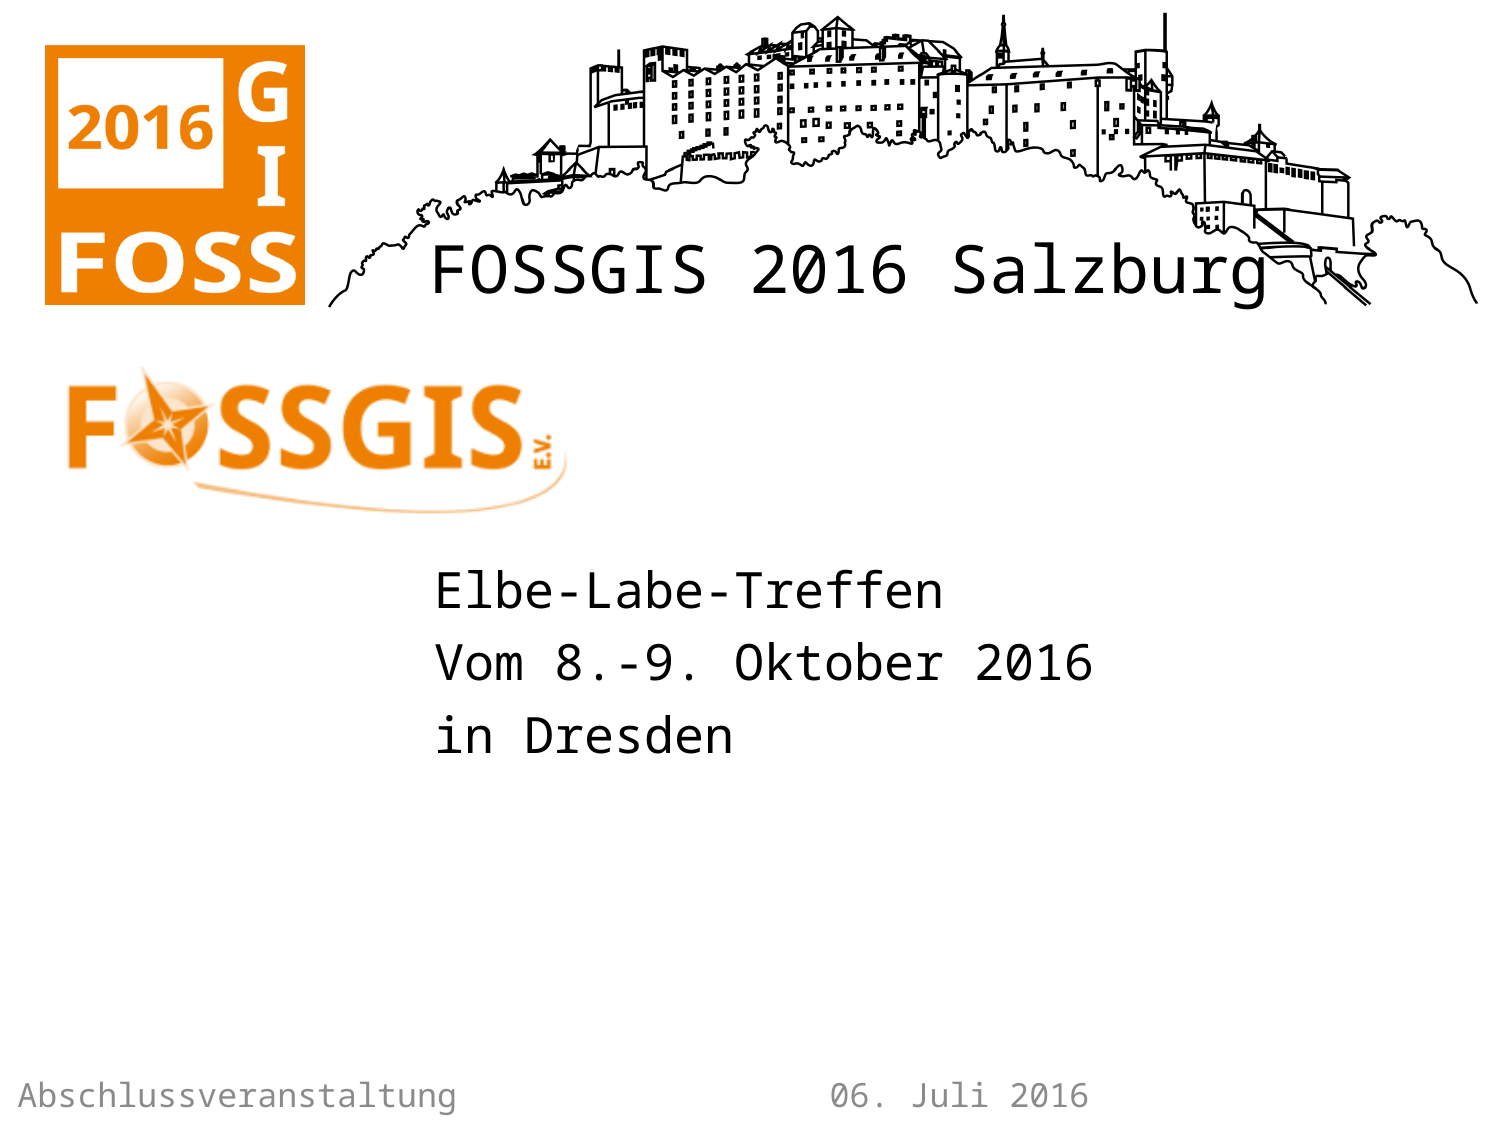

FOSSGIS 2016 Salzburg
Elbe-Labe-Treffen
Vom 8.-9. Oktober 2016
in Dresden
# Abschlussveranstaltung						06. Juli 2016